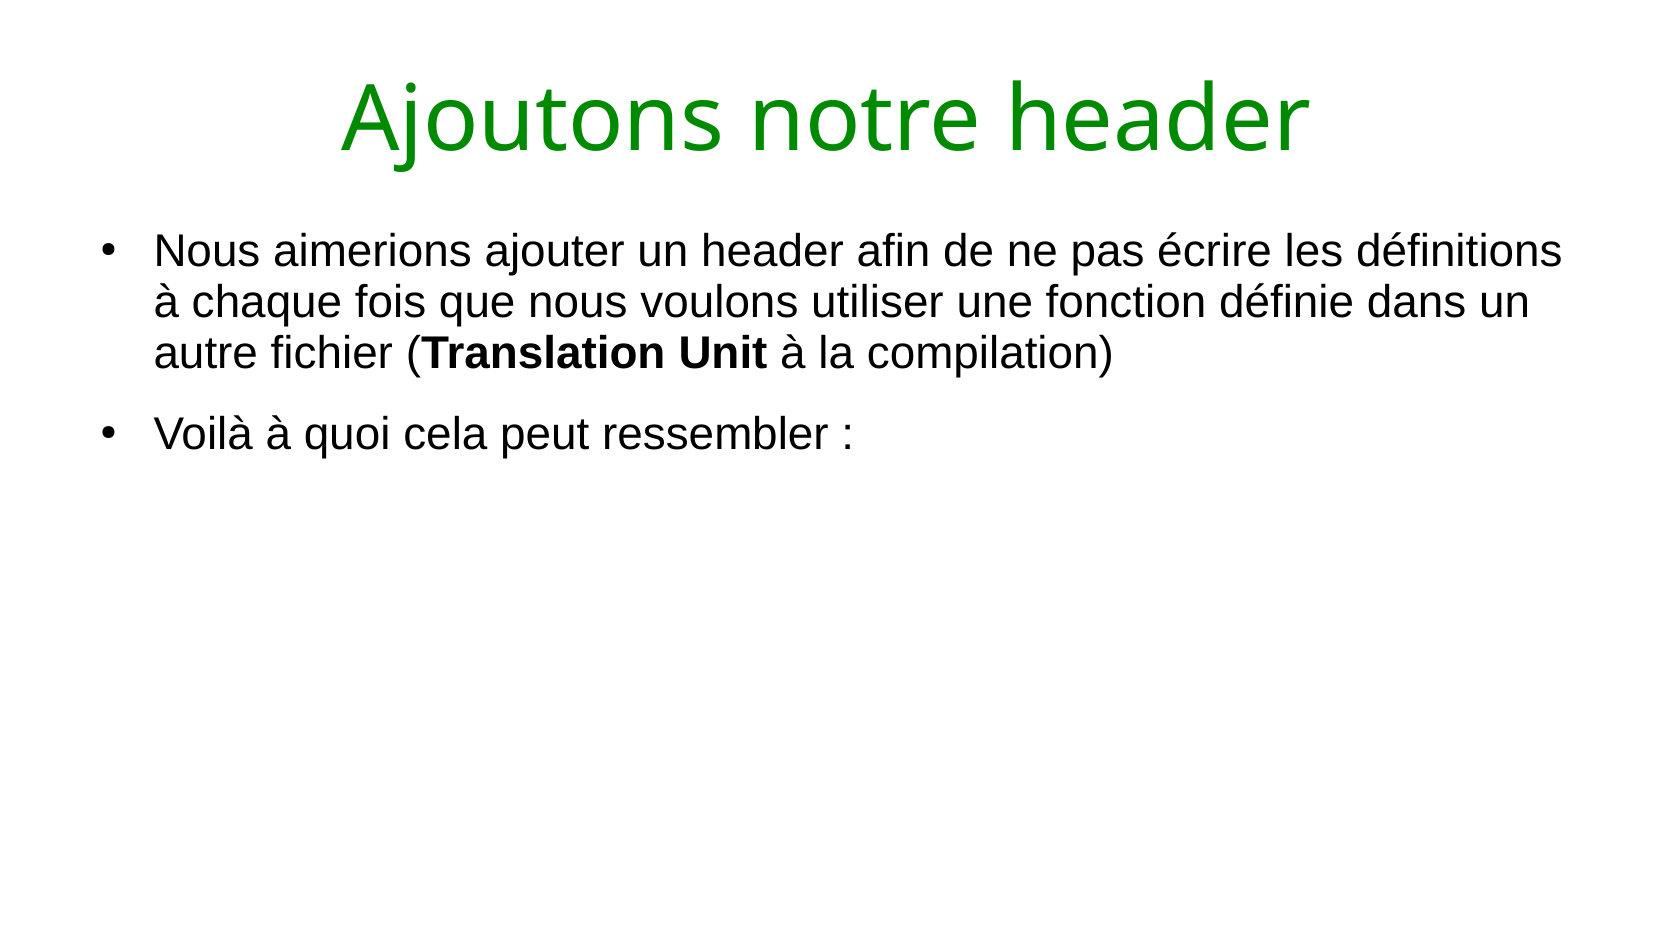

# Ajoutons notre header
Nous aimerions ajouter un header afin de ne pas écrire les définitions à chaque fois que nous voulons utiliser une fonction définie dans un autre fichier (Translation Unit à la compilation)
Voilà à quoi cela peut ressembler :